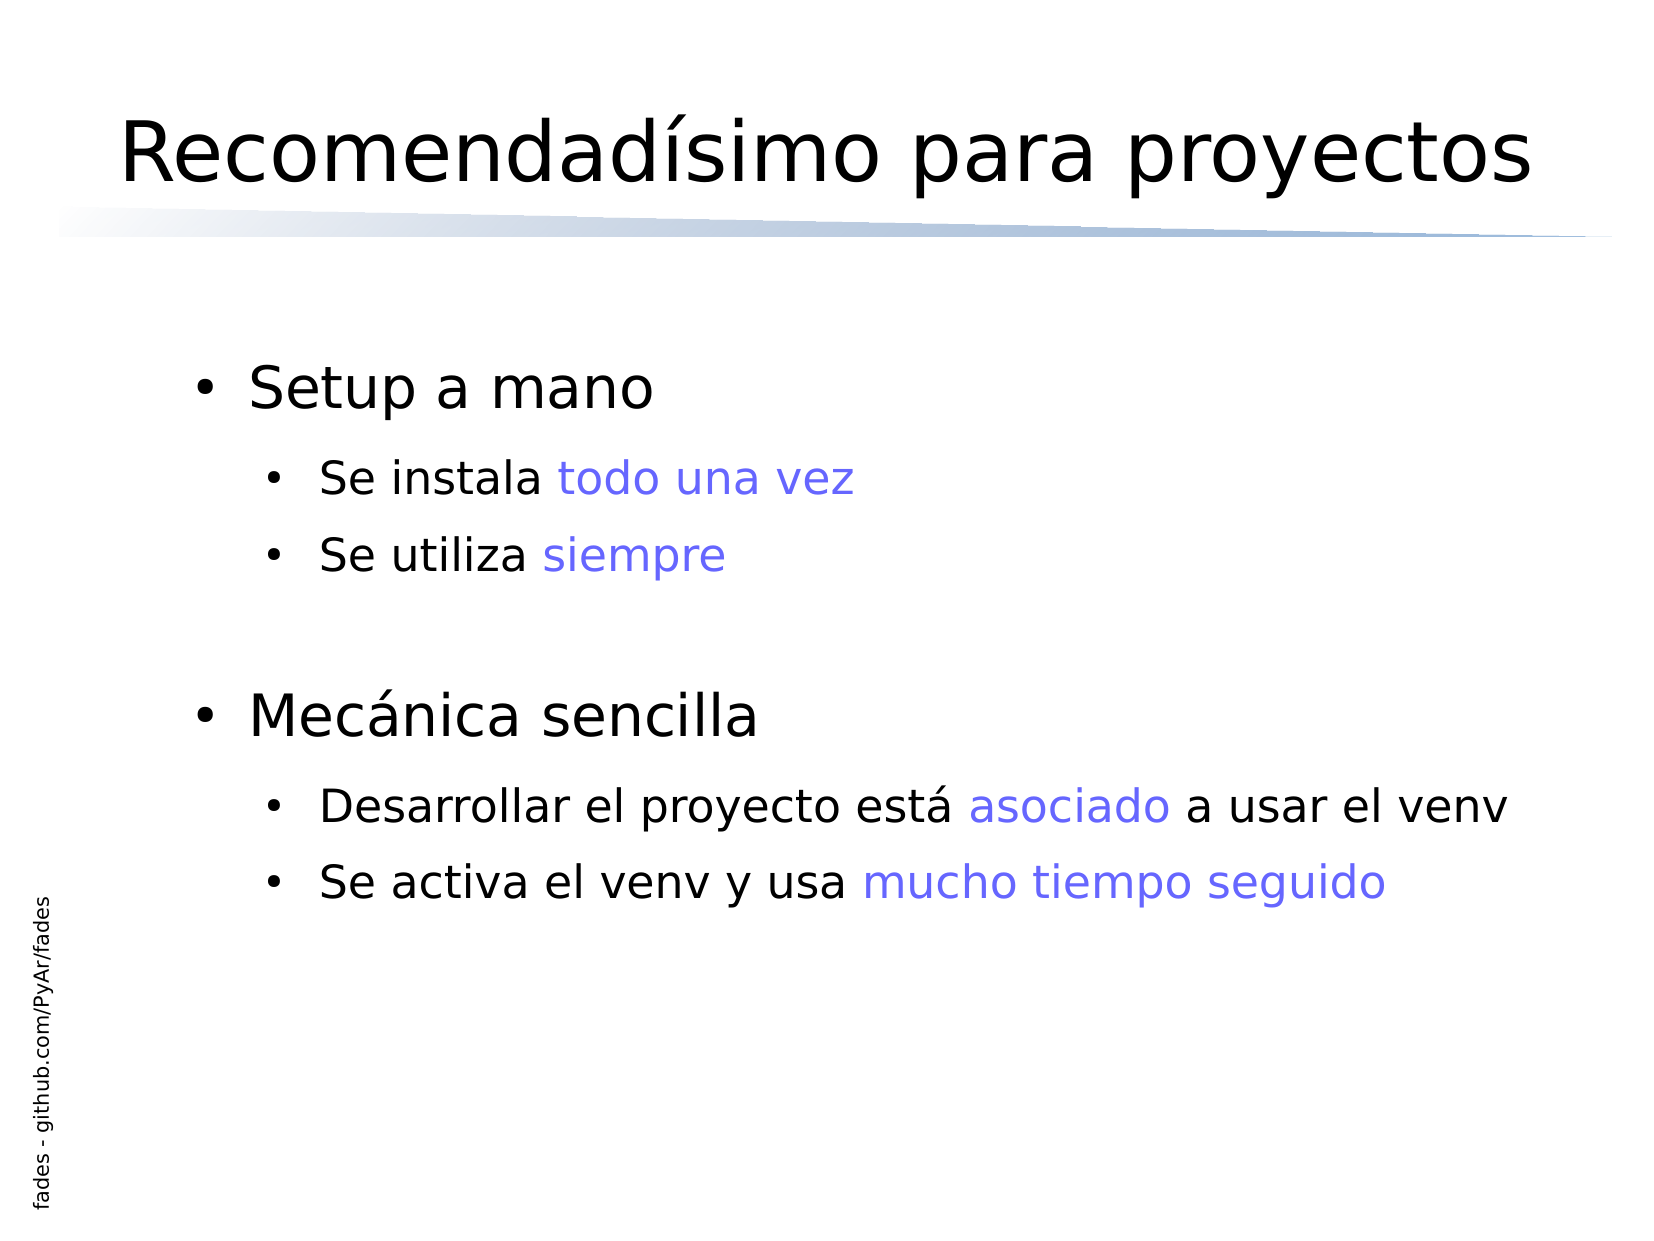

# Recomendadísimo para proyectos
Setup a mano
Se instala todo una vez
Se utiliza siempre
Mecánica sencilla
Desarrollar el proyecto está asociado a usar el venv
Se activa el venv y usa mucho tiempo seguido